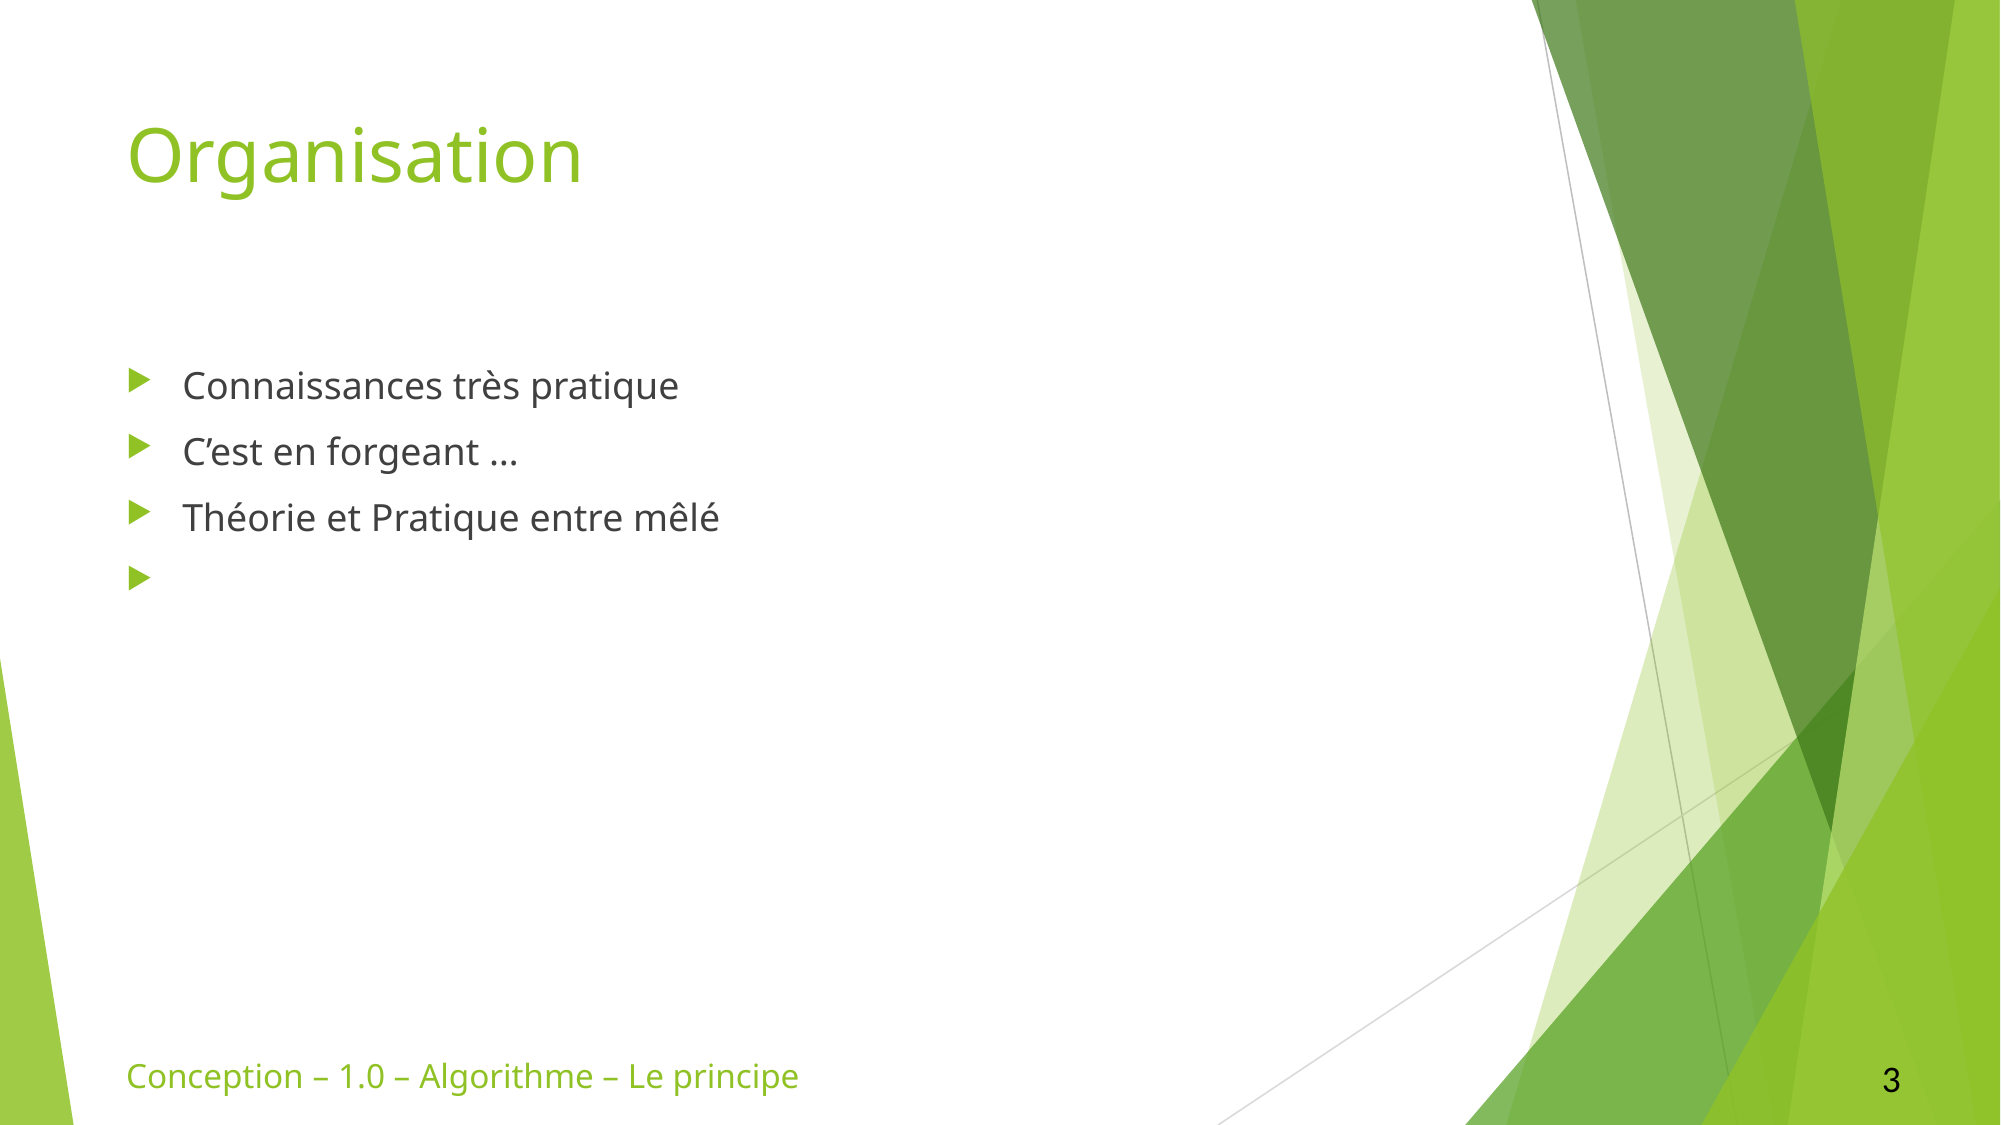

# Organisation
Connaissances très pratique
C’est en forgeant …
Théorie et Pratique entre mêlé
Conception – 1.0 – Algorithme – Le principe